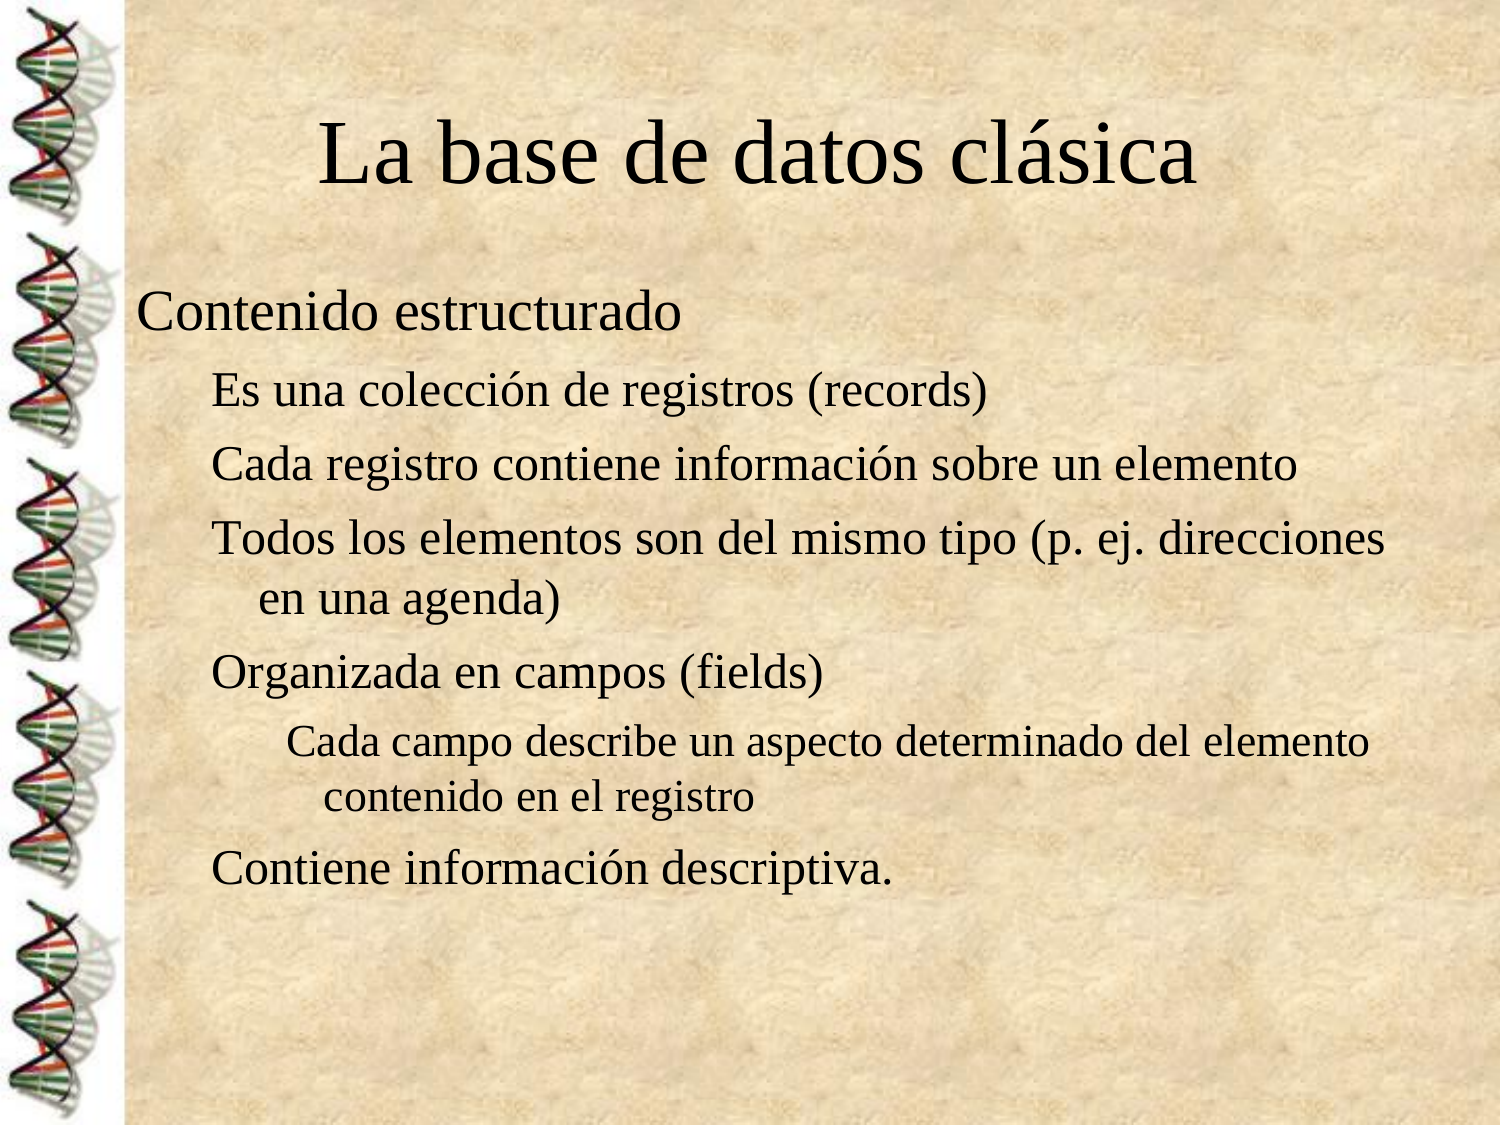

# La base de datos clásica
Contenido estructurado
Es una colección de registros (records)
Cada registro contiene información sobre un elemento
Todos los elementos son del mismo tipo (p. ej. direcciones en una agenda)
Organizada en campos (fields)
Cada campo describe un aspecto determinado del elemento contenido en el registro
Contiene información descriptiva.